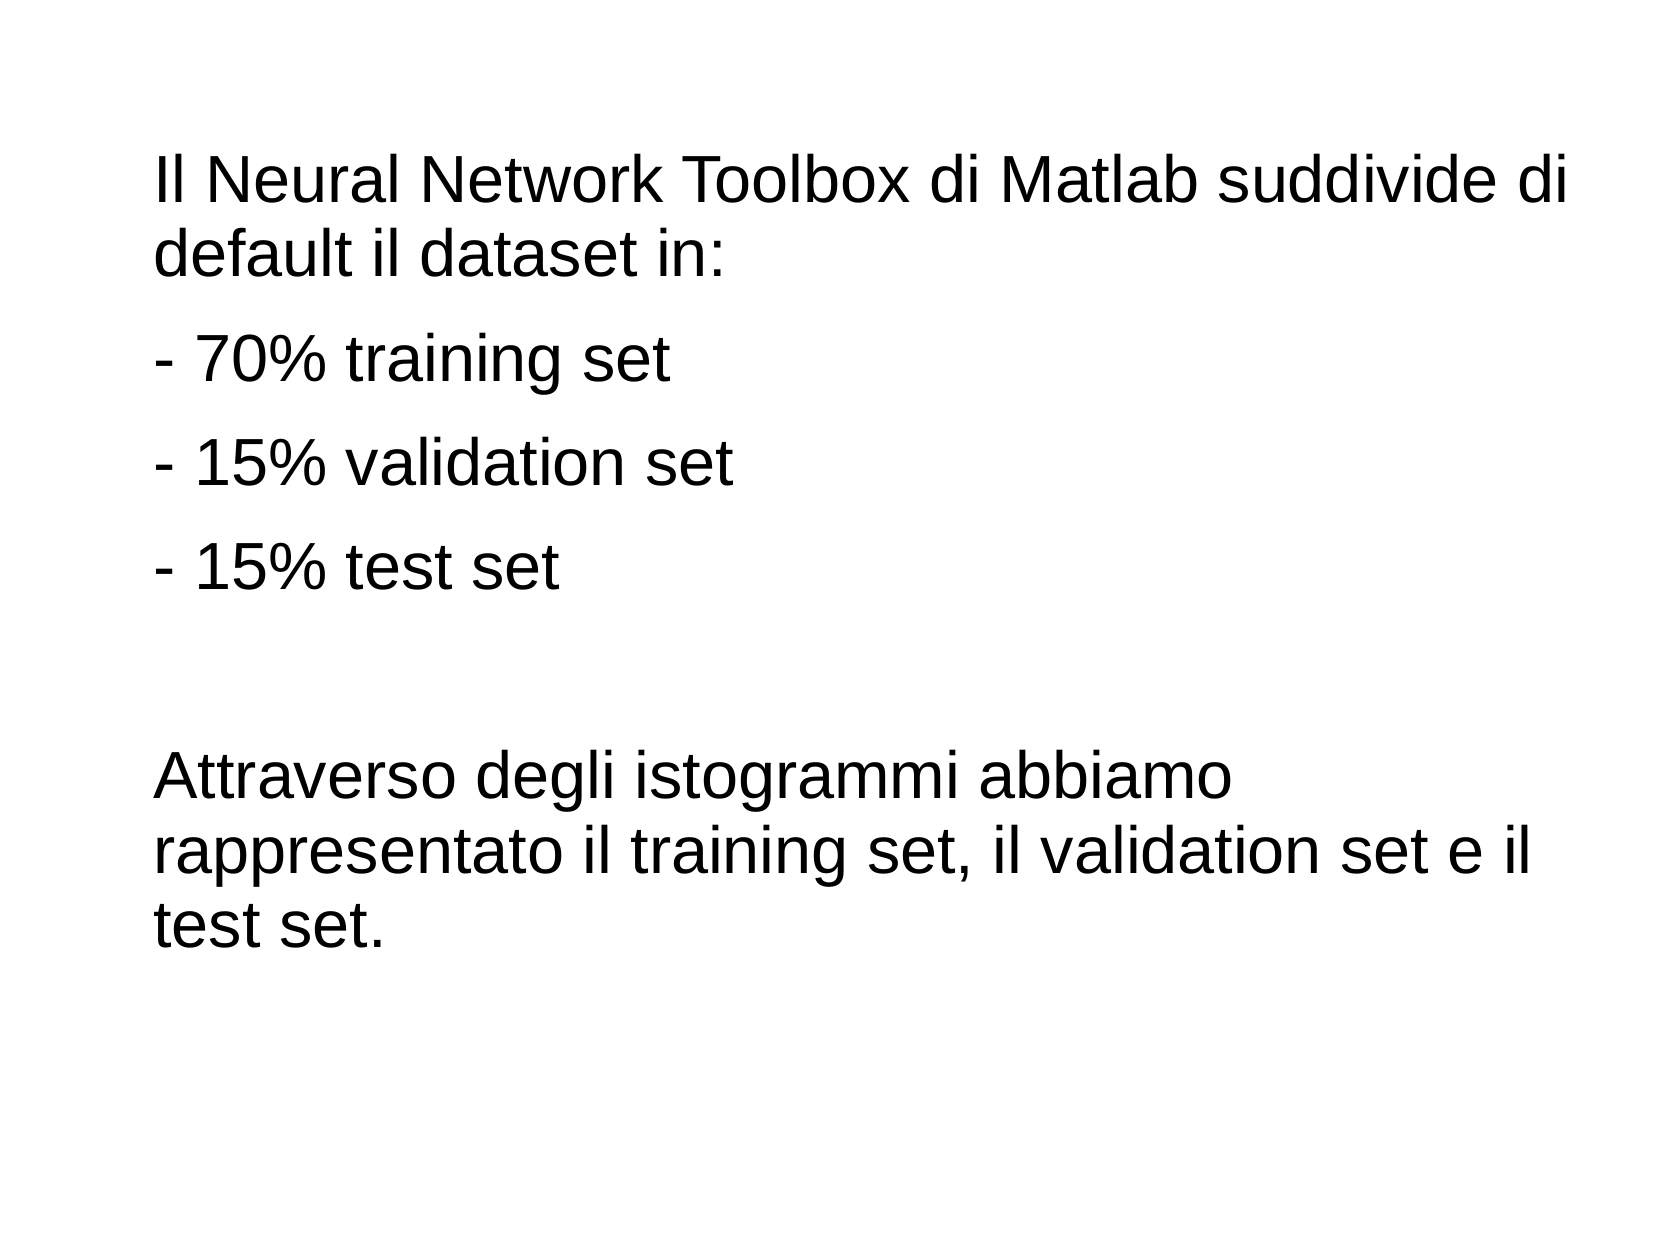

# Il Neural Network Toolbox di Matlab suddivide di default il dataset in:
- 70% training set
- 15% validation set
- 15% test set
Attraverso degli istogrammi abbiamo rappresentato il training set, il validation set e il test set.